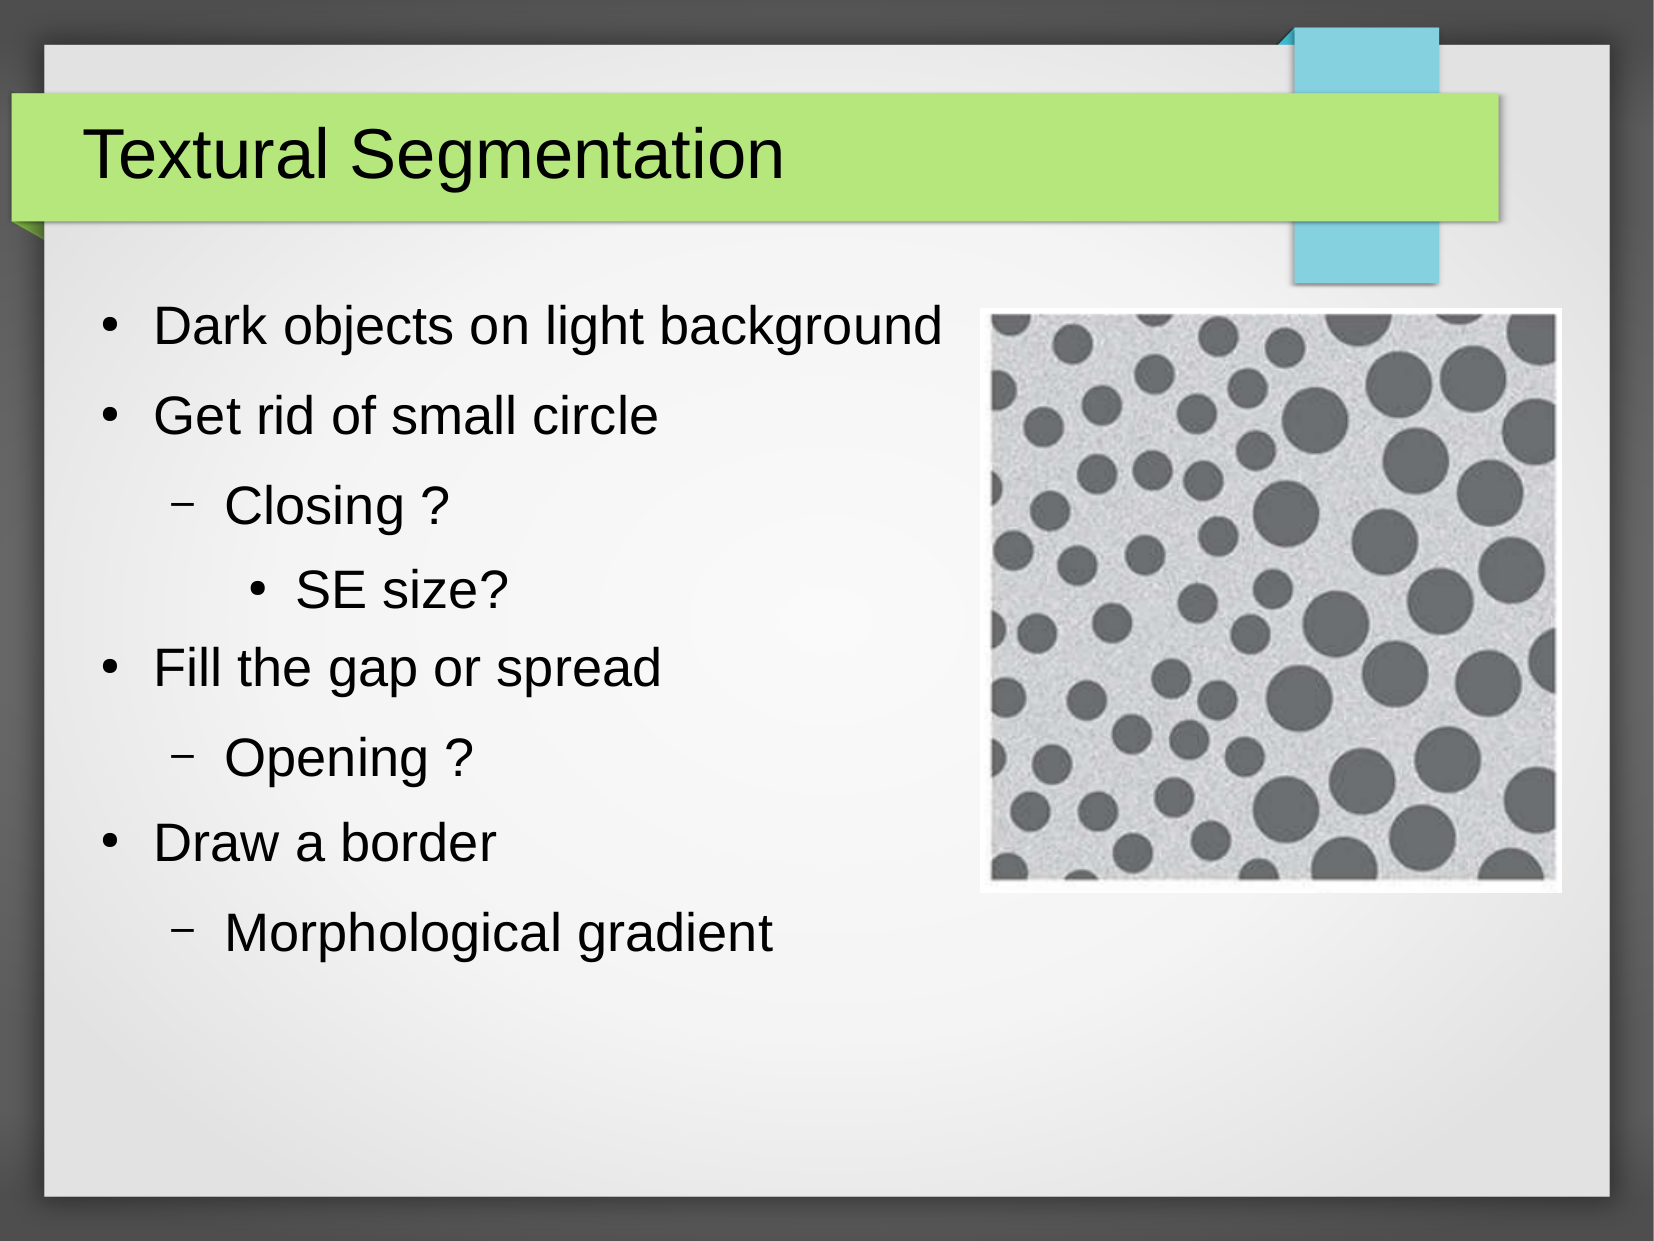

# Textural Segmentation
Dark objects on light background
Get rid of small circle
Closing ?
SE size?
Fill the gap or spread
Opening ?
Draw a border
Morphological gradient